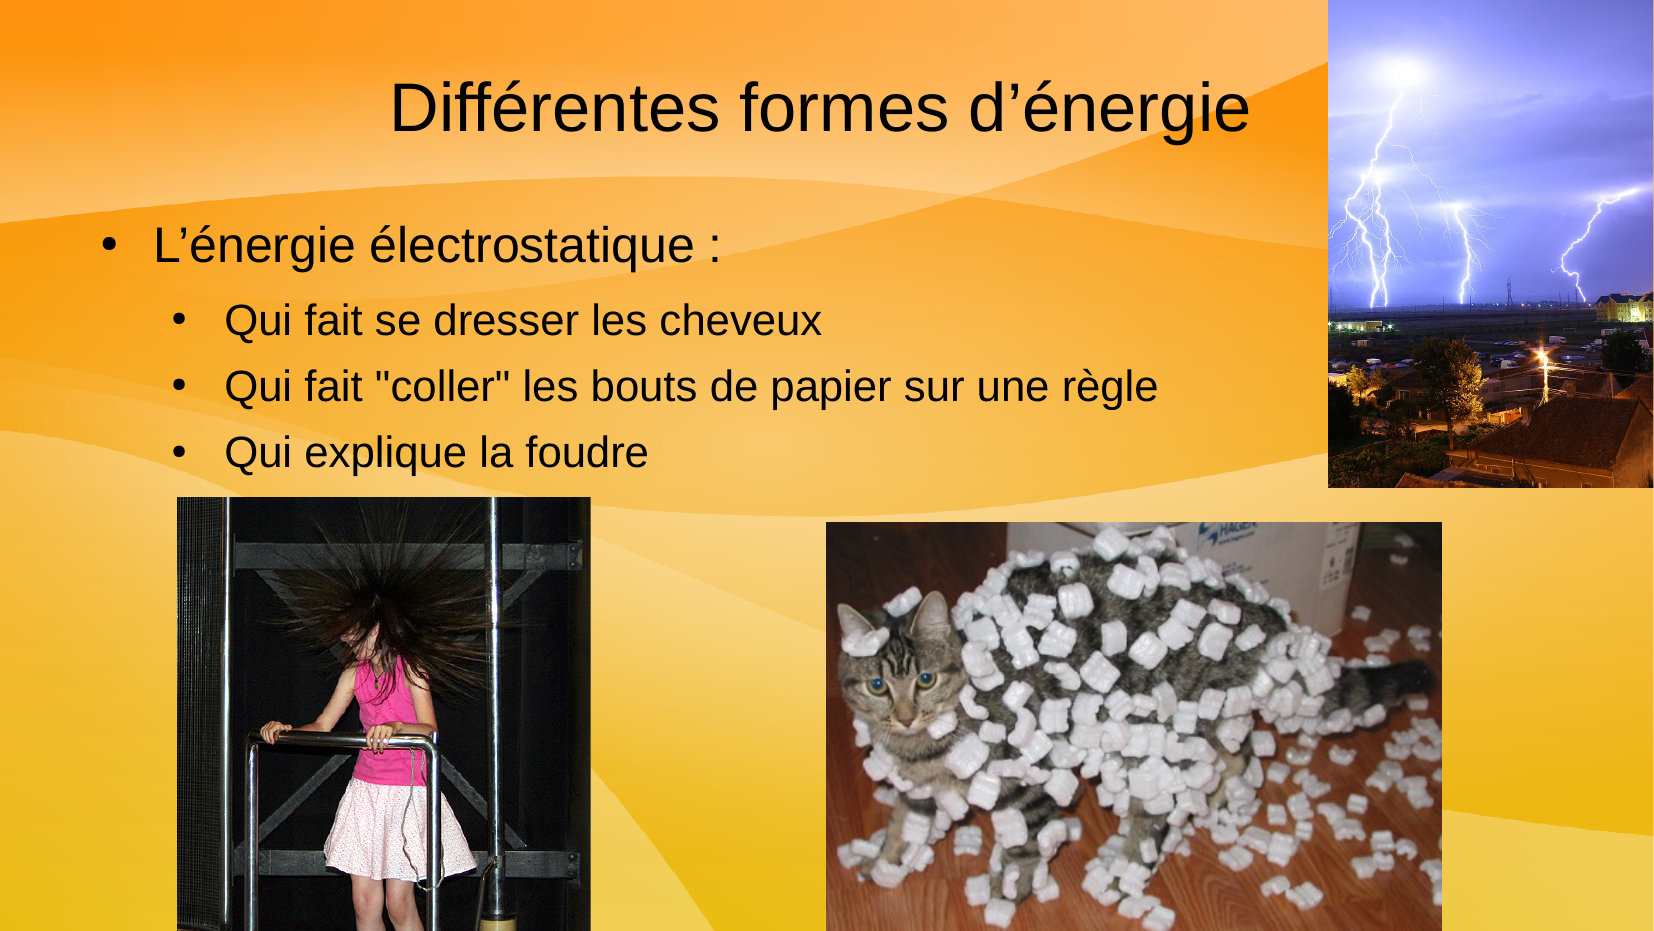

# Différentes formes d’énergie
L’énergie électrostatique :
Qui fait se dresser les cheveux
Qui fait "coller" les bouts de papier sur une règle
Qui explique la foudre